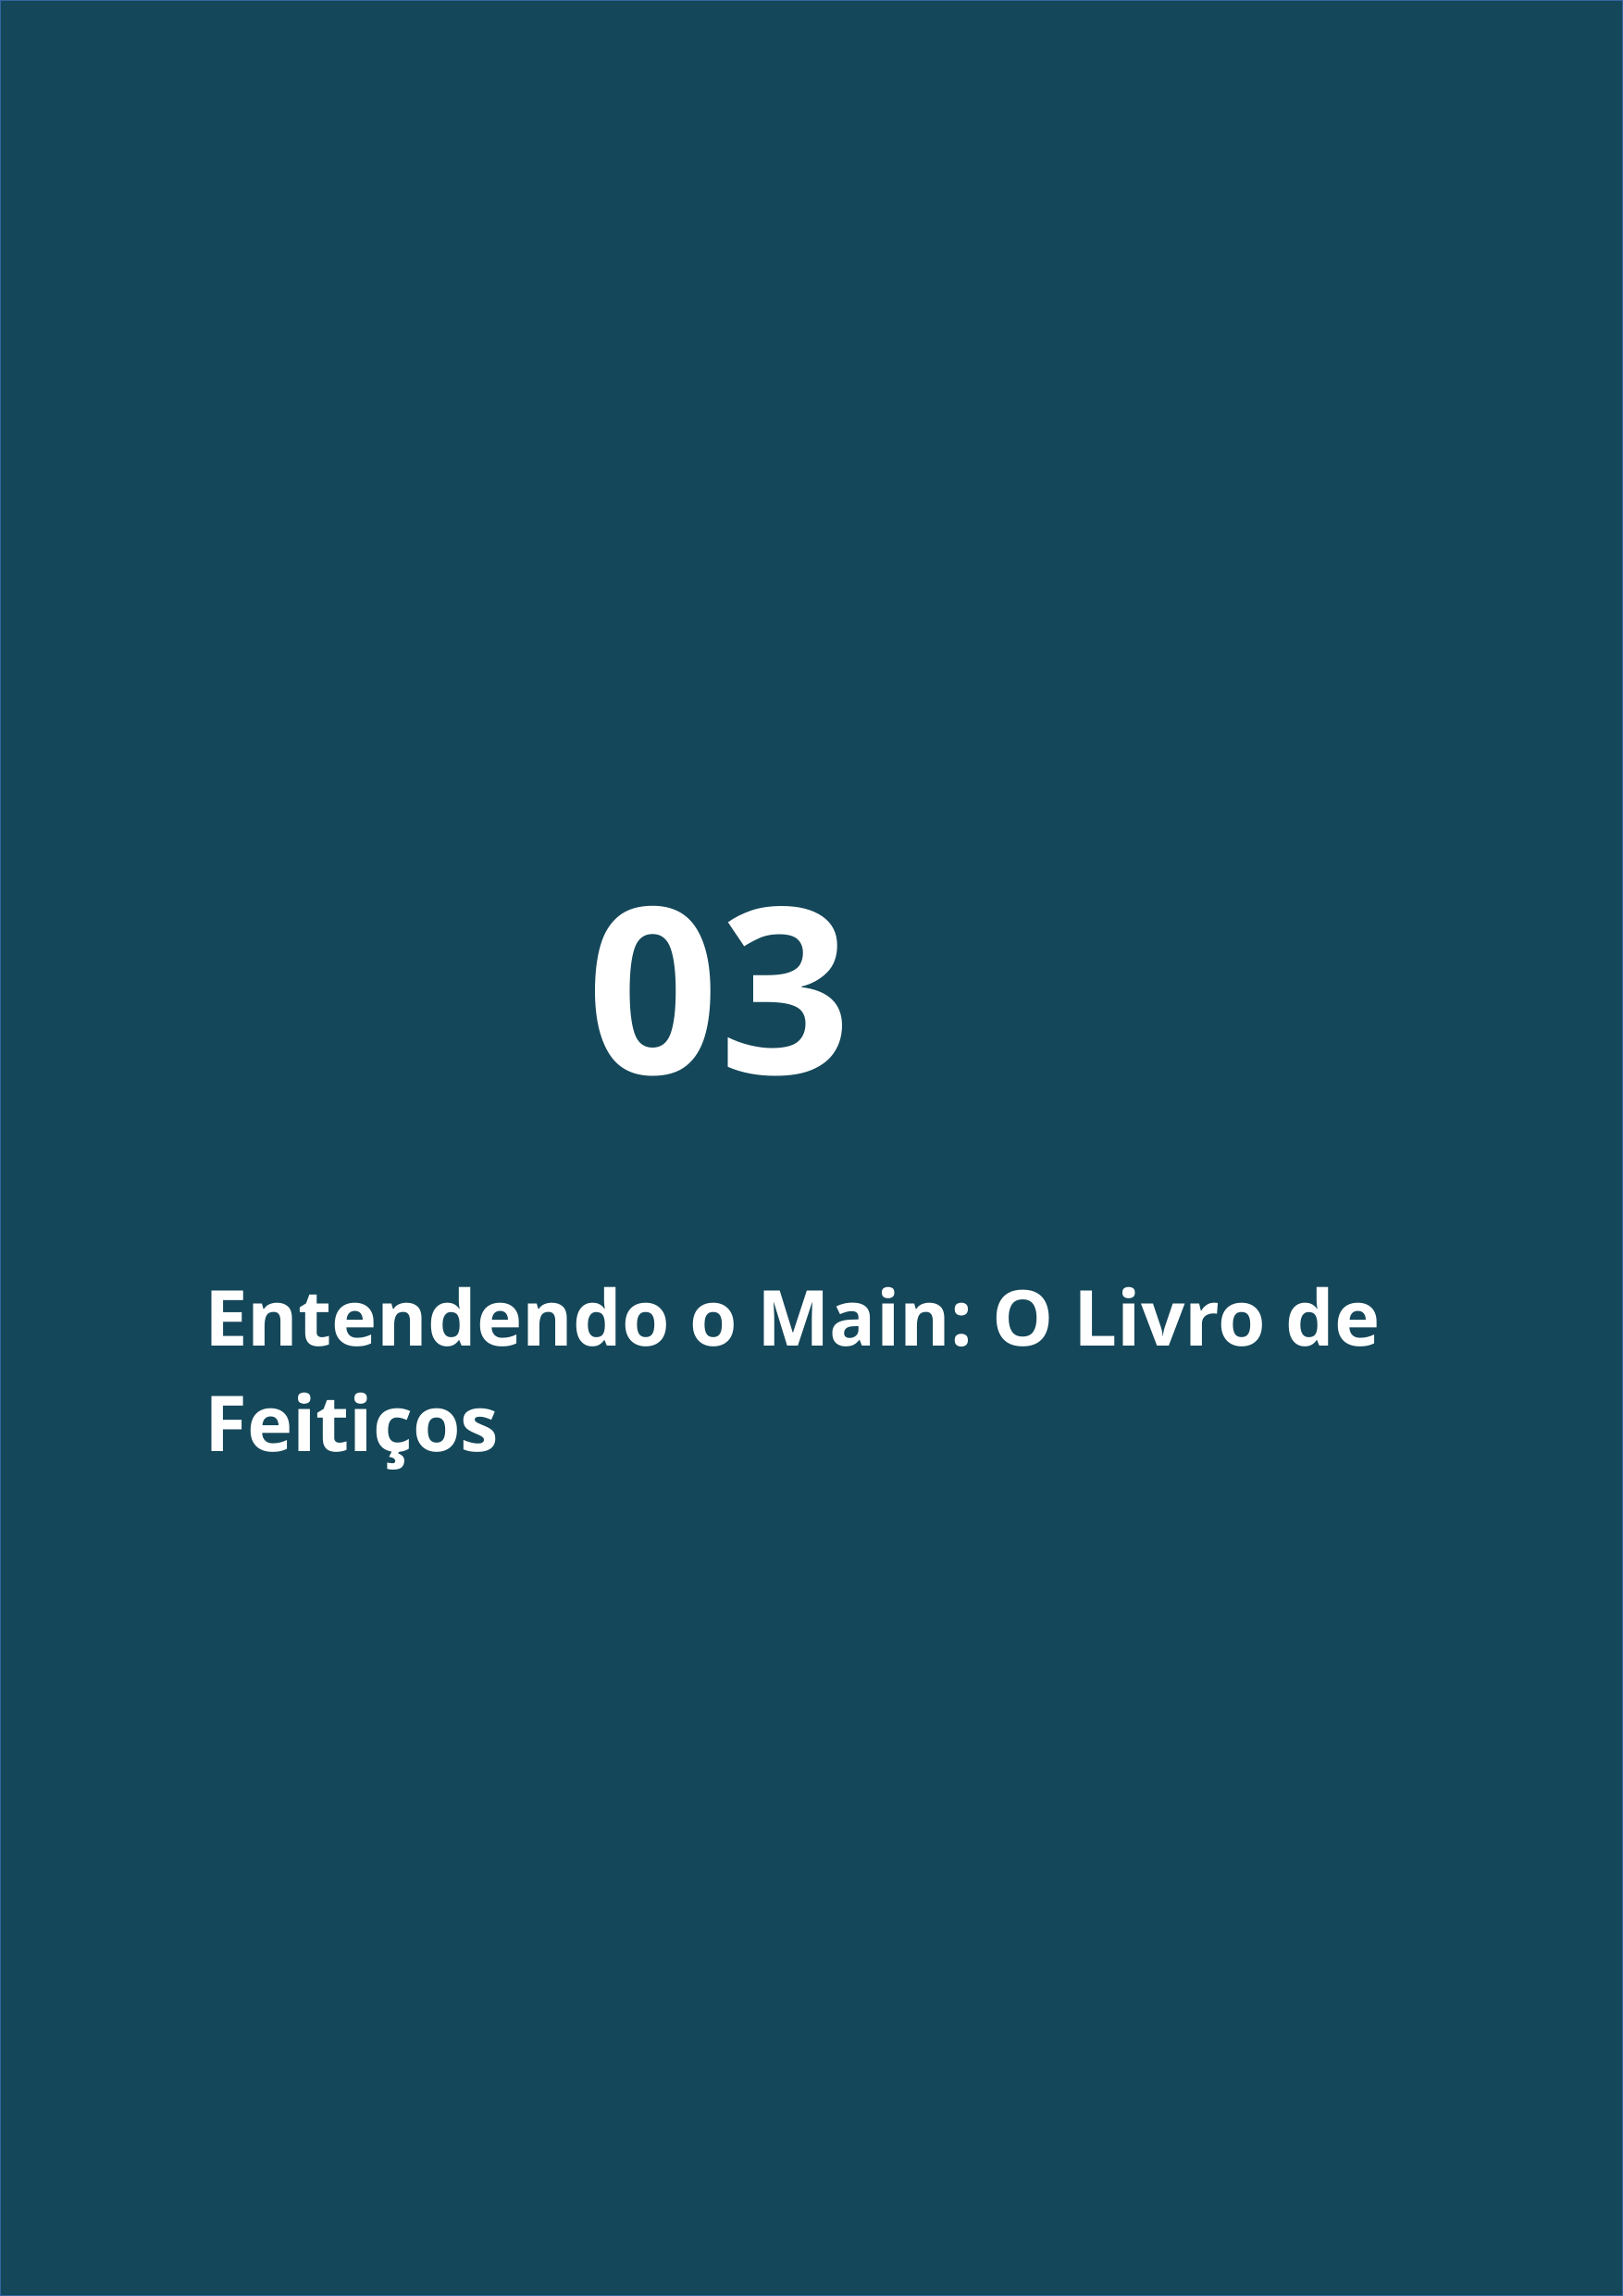

03
Entendendo o Main: O Livro de Feitiços